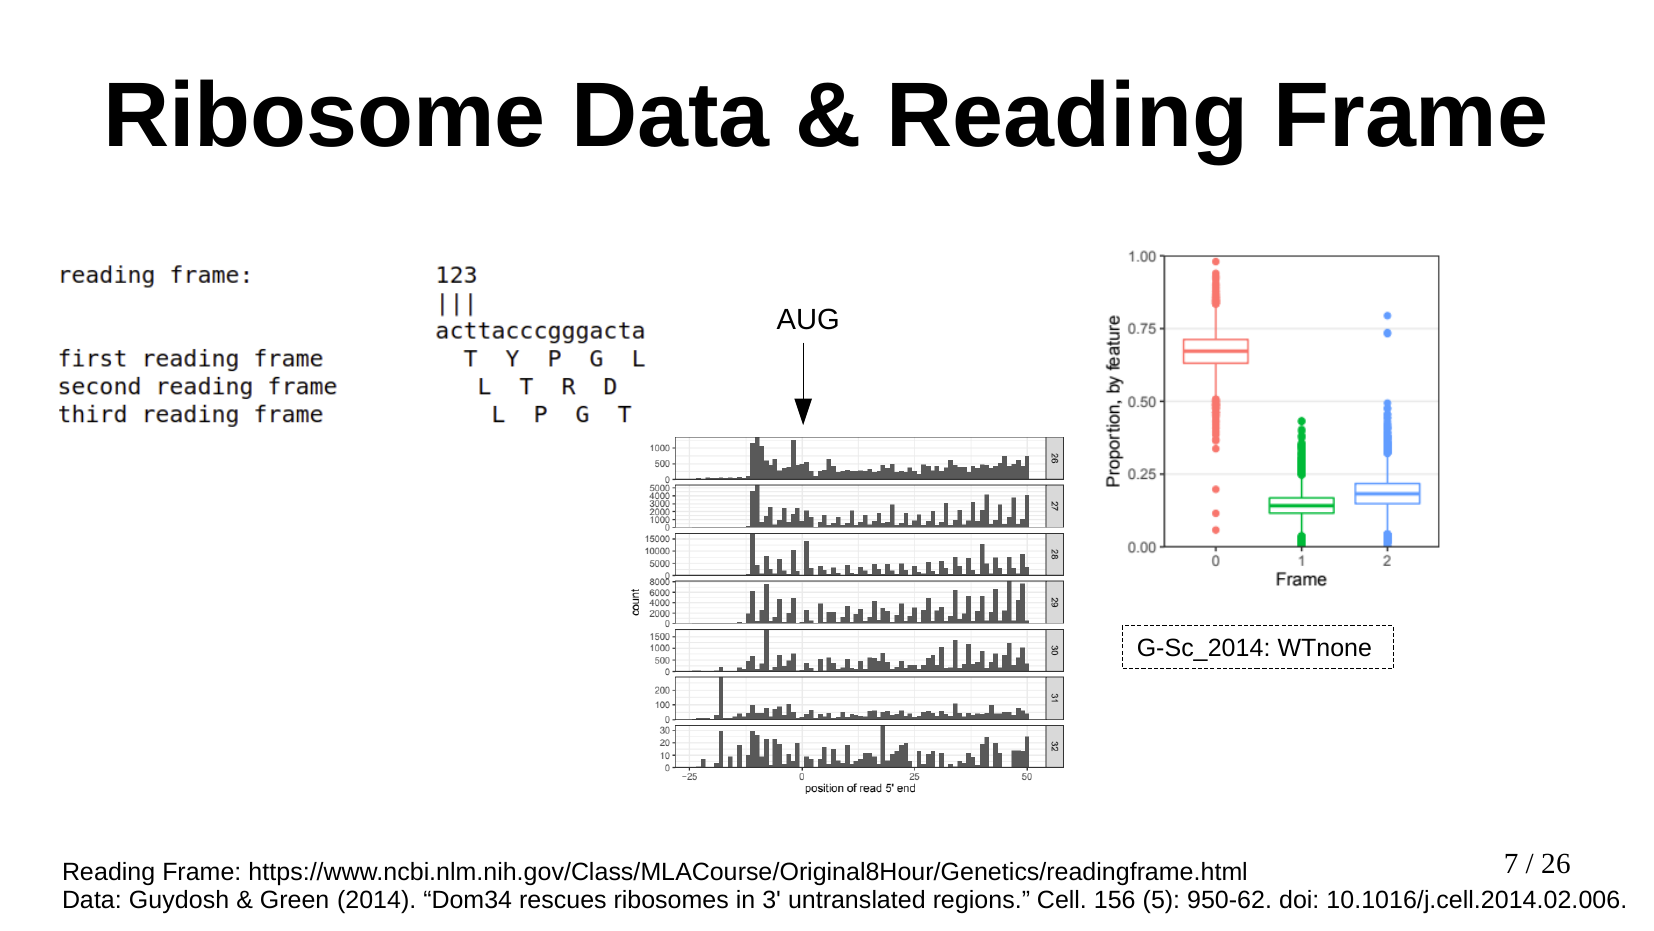

# Ribosome Data & Reading Frame
AUG
G-Sc_2014: WTnone
7
Reading Frame: https://www.ncbi.nlm.nih.gov/Class/MLACourse/Original8Hour/Genetics/readingframe.html
Data: Guydosh & Green (2014). “Dom34 rescues ribosomes in 3' untranslated regions.” Cell. 156 (5): 950-62. doi: 10.1016/j.cell.2014.02.006.